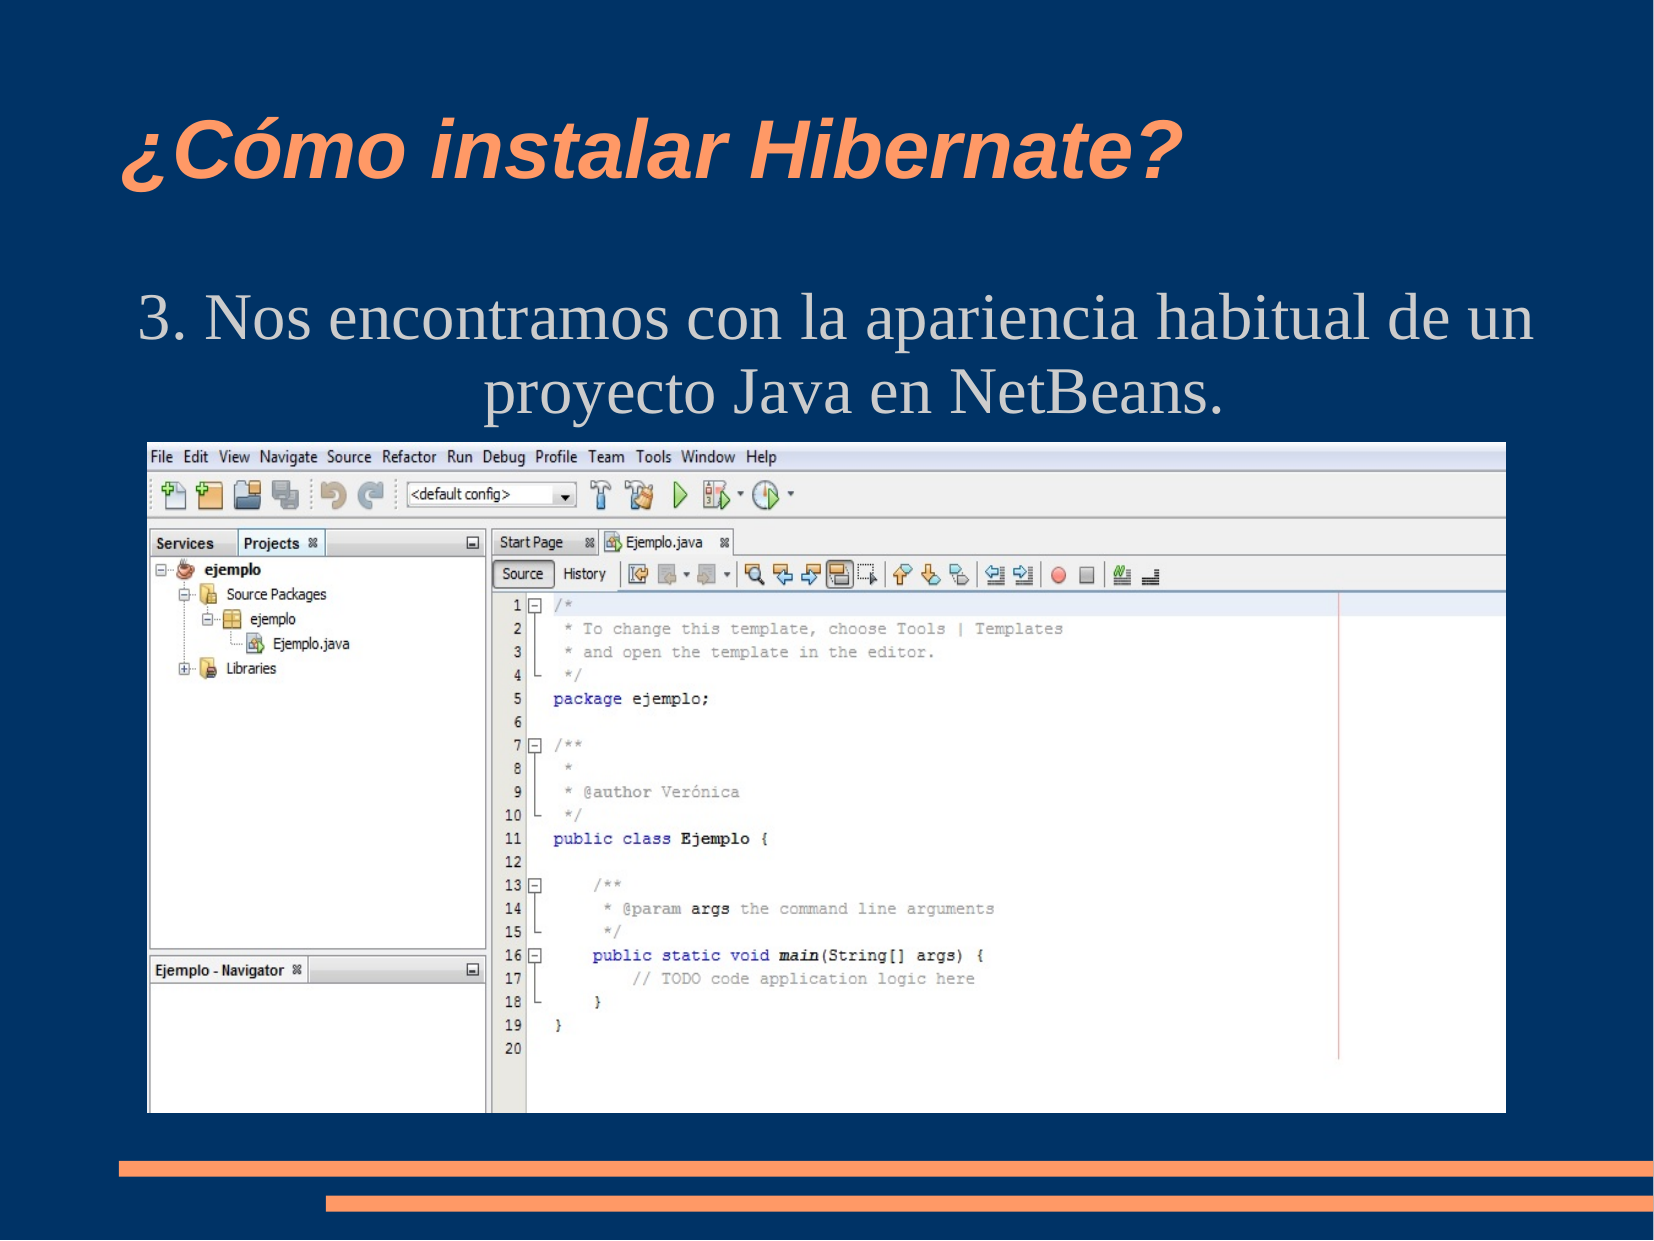

# ¿Cómo instalar Hibernate?
3. Nos encontramos con la apariencia habitual de un proyecto Java en NetBeans.